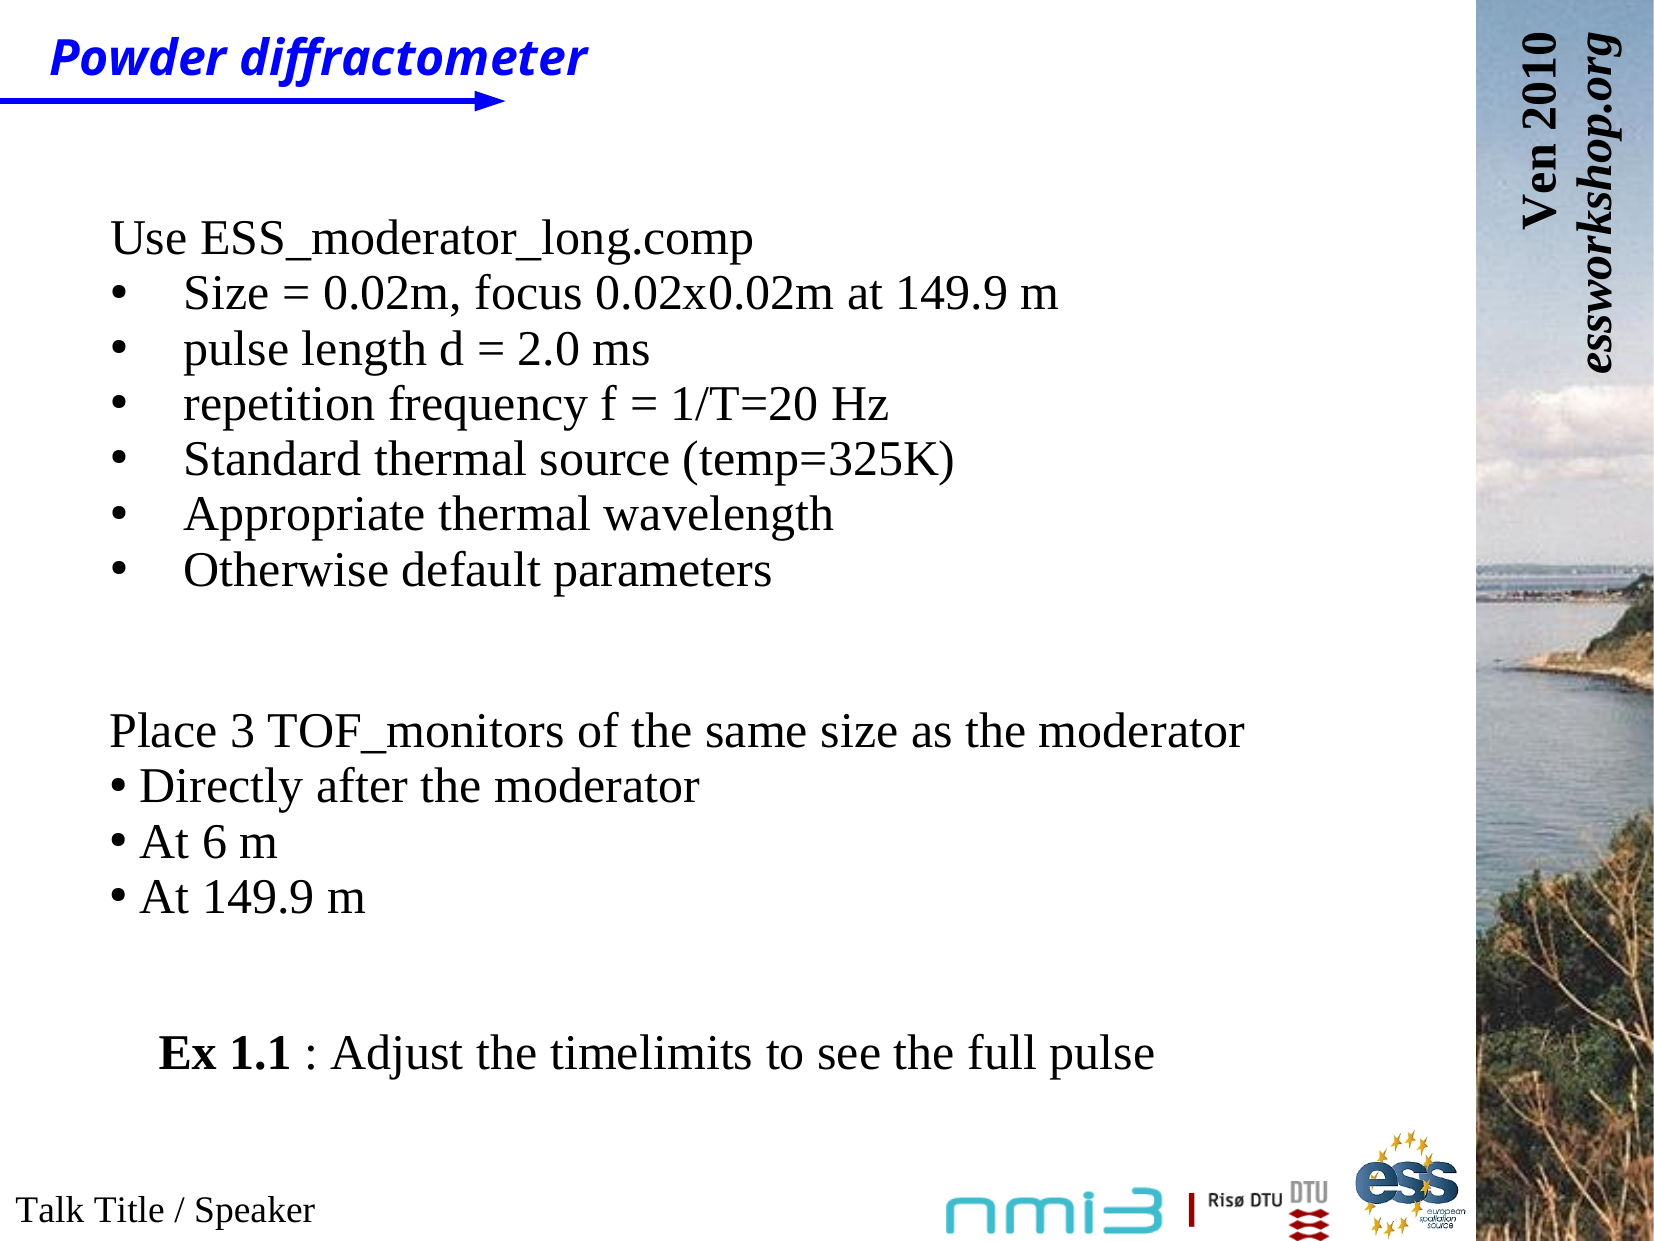

Powder diffractometer
Use ESS_moderator_long.comp
	Size = 0.02m, focus 0.02x0.02m at 149.9 m
	pulse length d = 2.0 ms
	repetition frequency f = 1/T=20 Hz
	Standard thermal source (temp=325K)
	Appropriate thermal wavelength
 	Otherwise default parameters
Place 3 TOF_monitors of the same size as the moderator
 Directly after the moderator
 At 6 m
 At 149.9 m
Ex 1.1 : Adjust the timelimits to see the full pulse